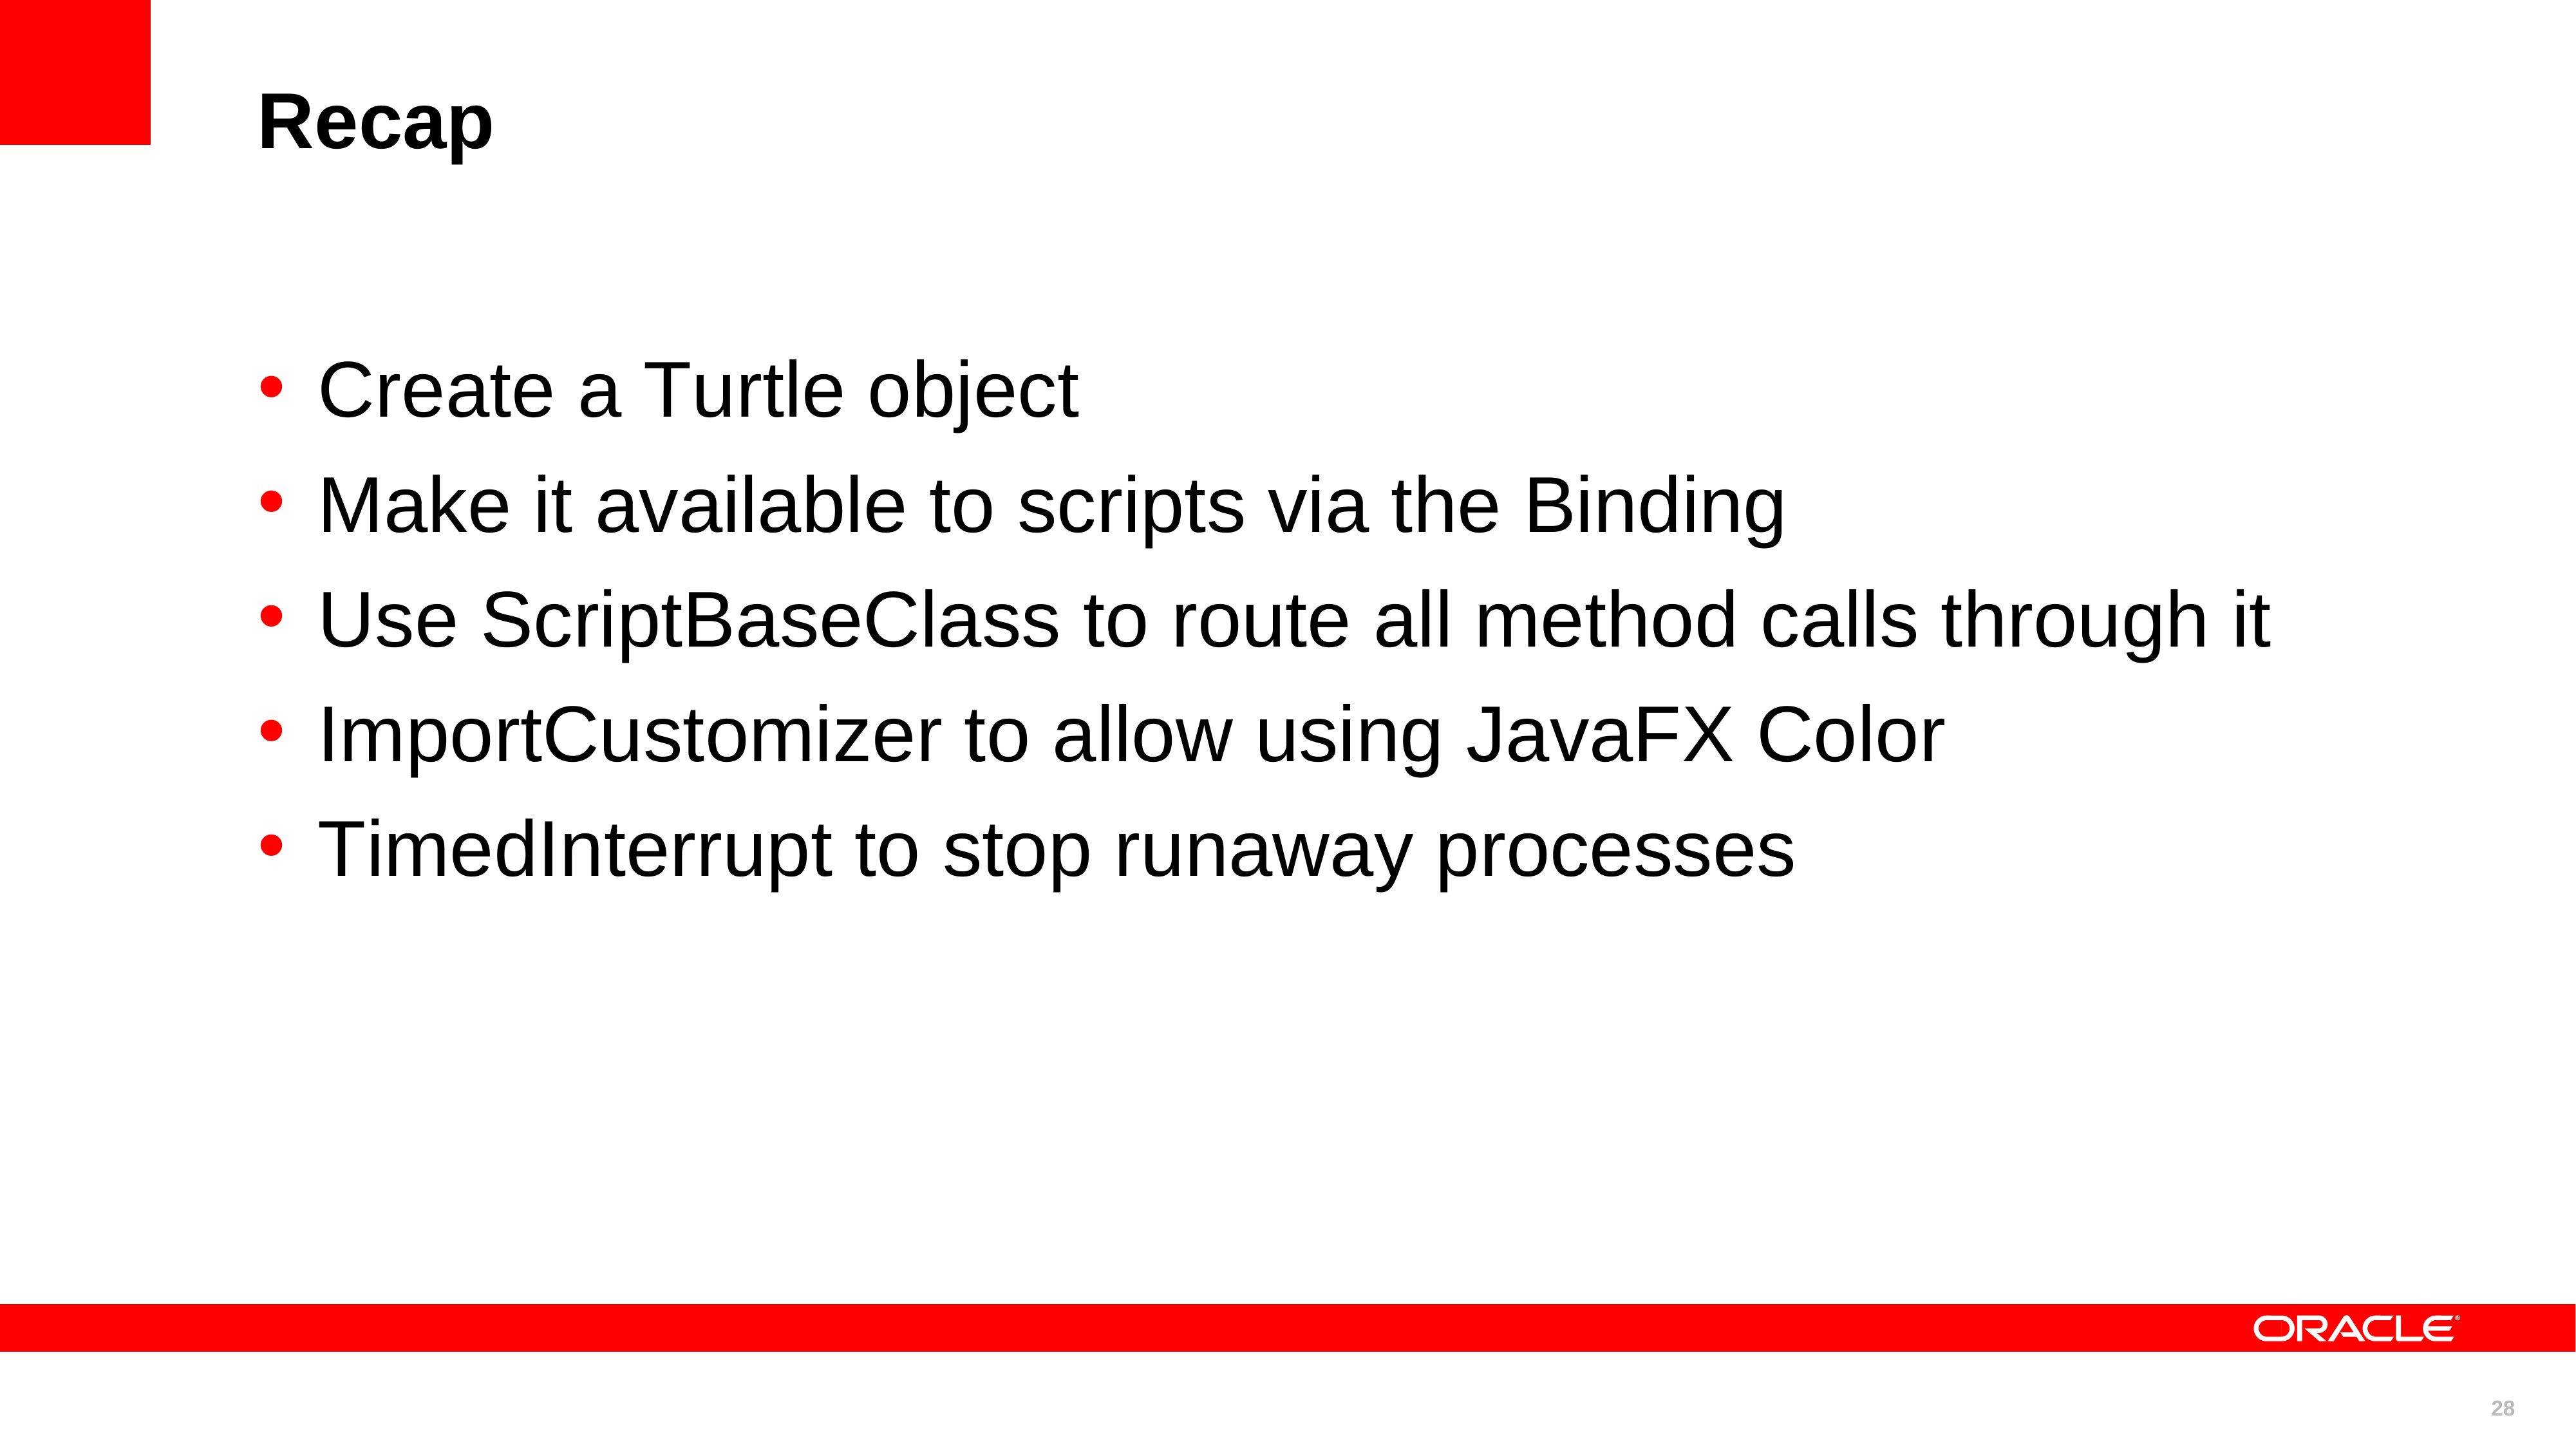

# Recap
Create a Turtle object
Make it available to scripts via the Binding
Use ScriptBaseClass to route all method calls through it
ImportCustomizer to allow using JavaFX Color
TimedInterrupt to stop runaway processes